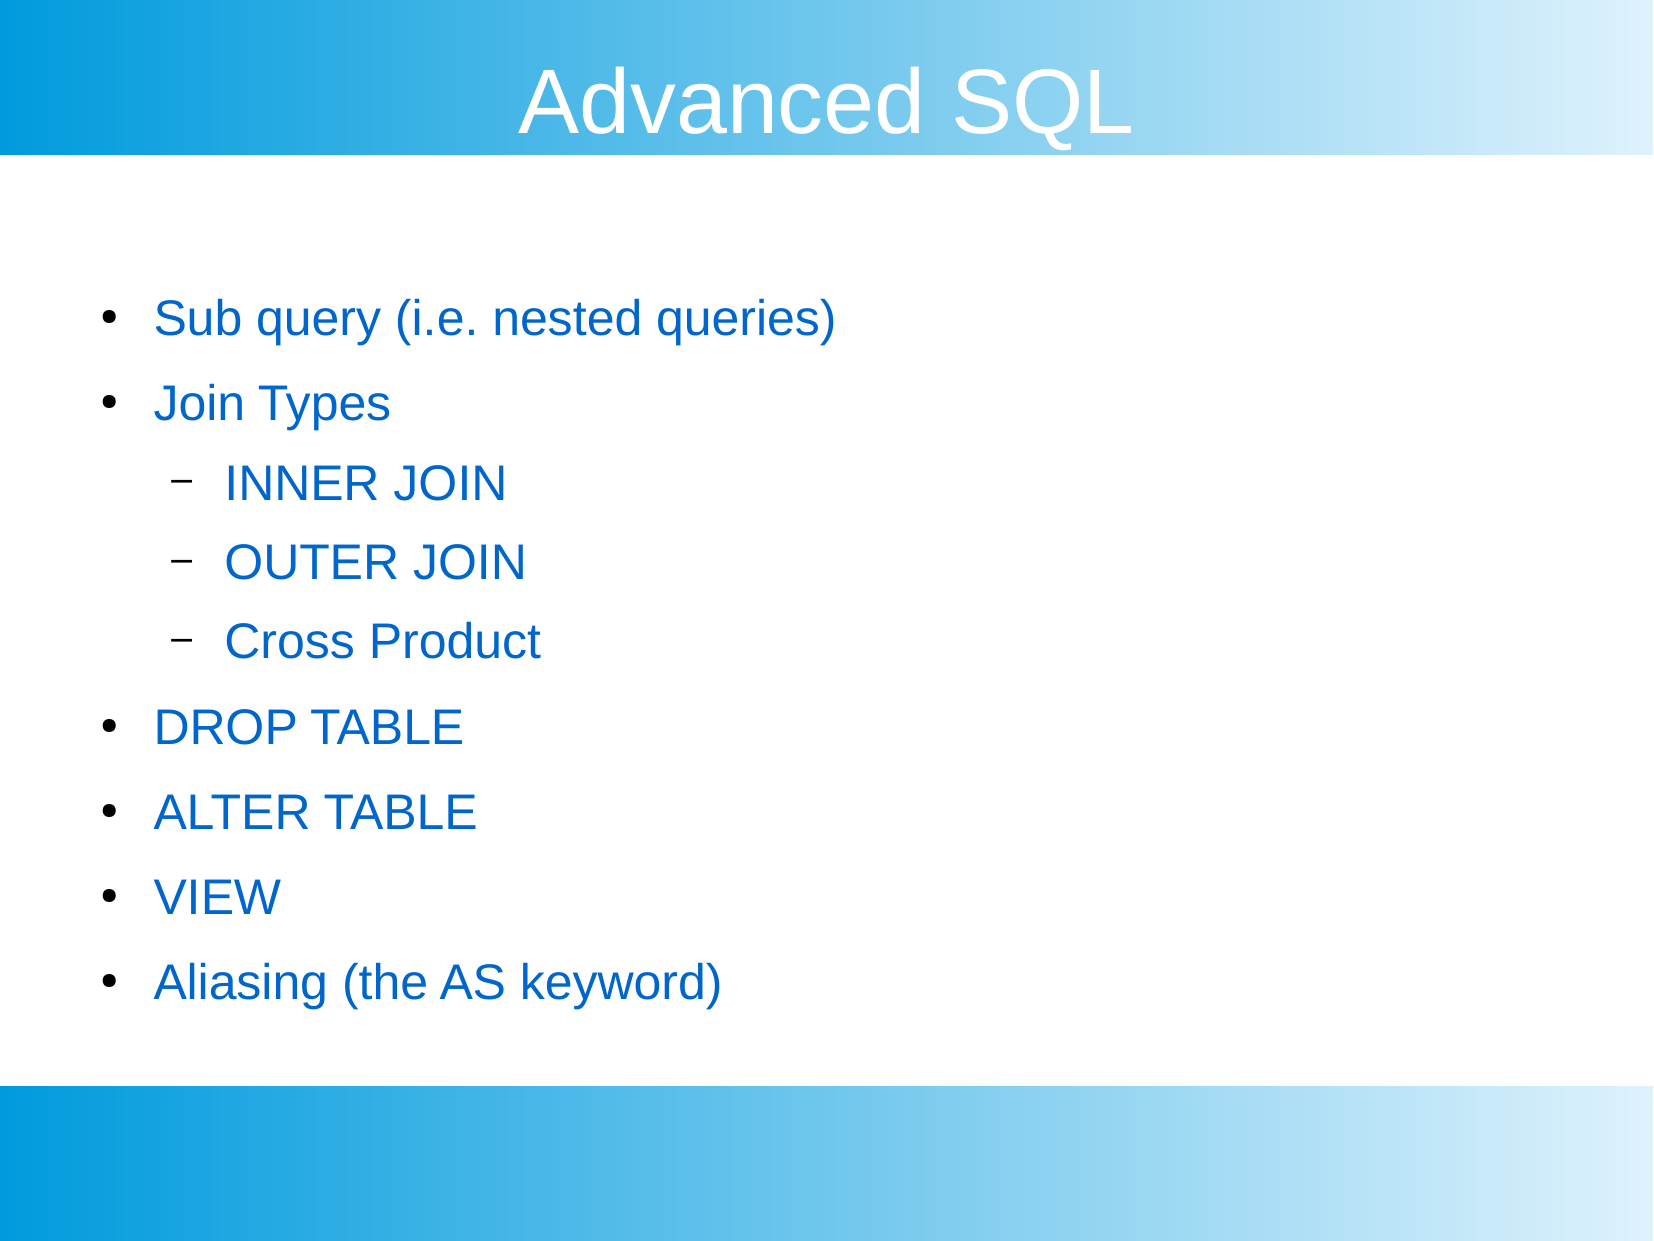

# Advanced SQL
Sub query (i.e. nested queries)
Join Types
INNER JOIN
OUTER JOIN
Cross Product
DROP TABLE
ALTER TABLE
VIEW
Aliasing (the AS keyword)